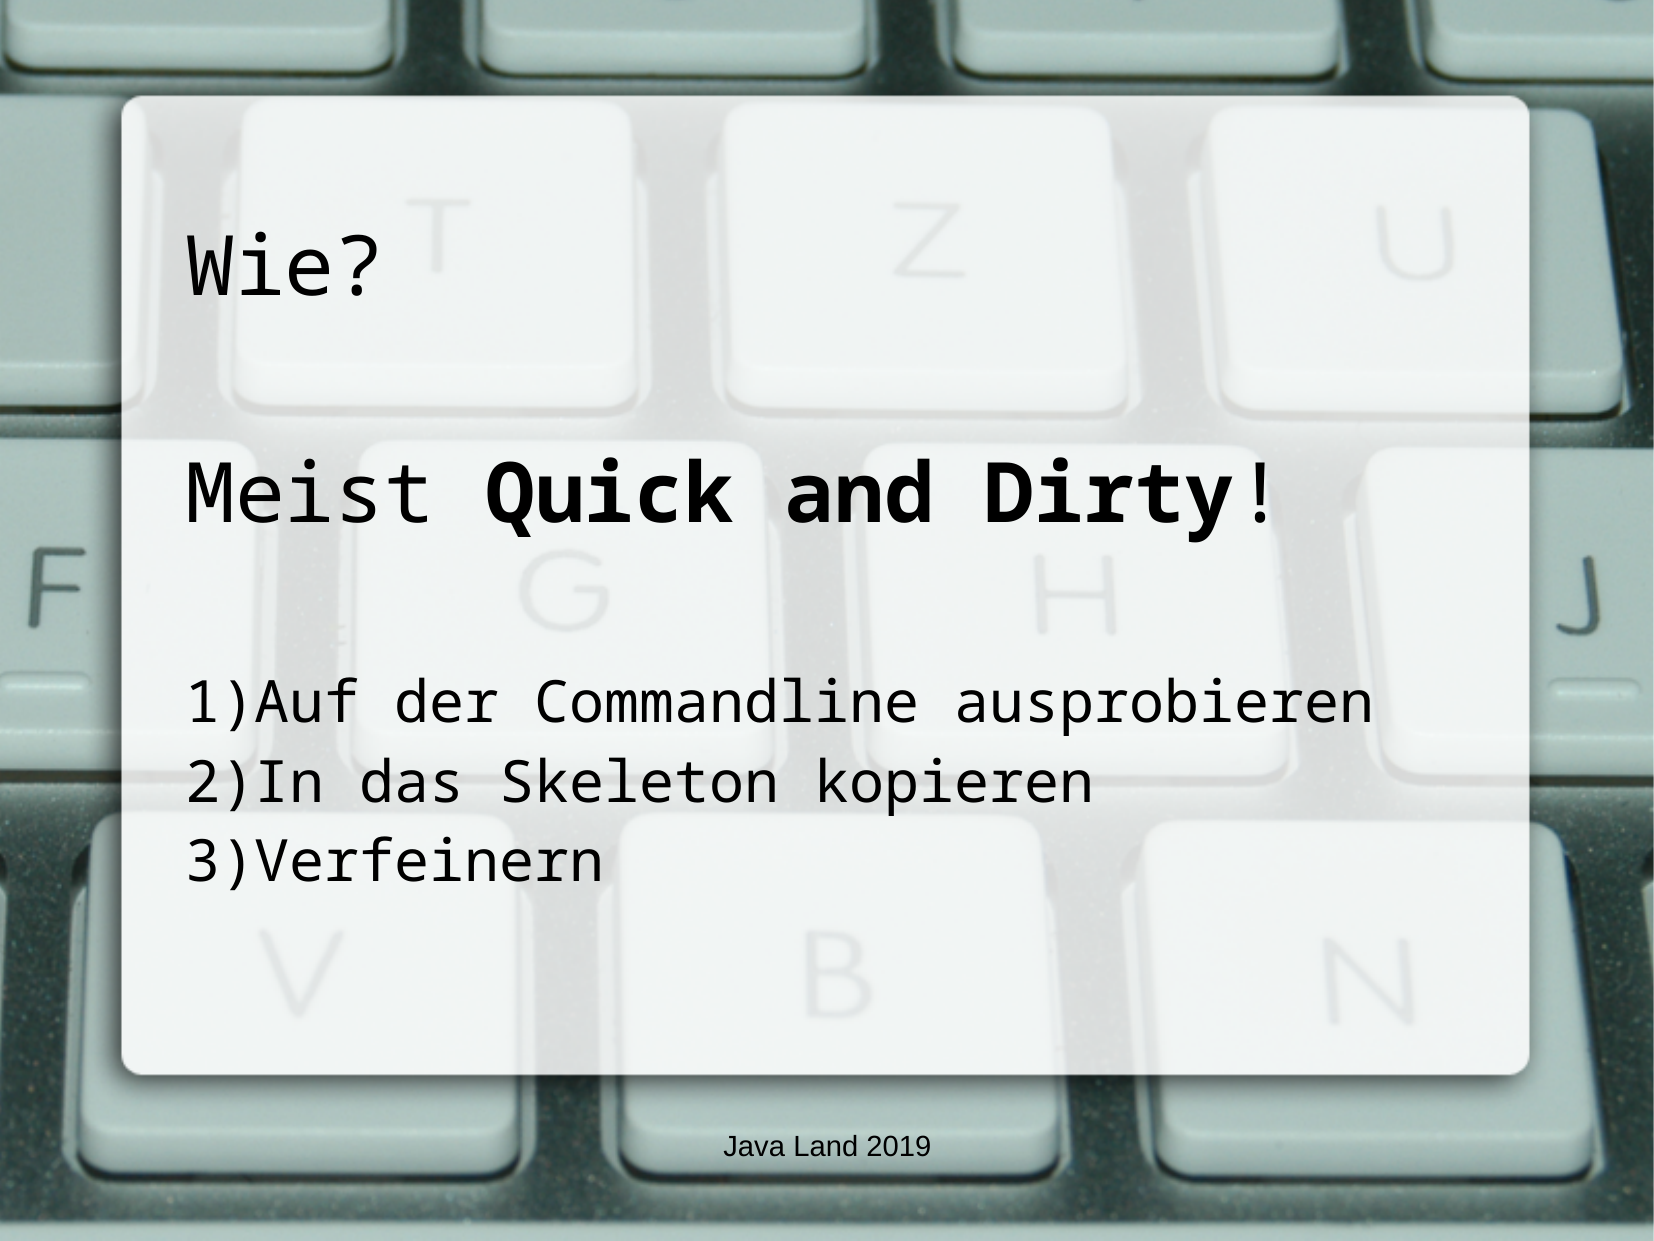

#
Wie?
Meist Quick and Dirty!
Auf der Commandline ausprobieren
In das Skeleton kopieren
Verfeinern